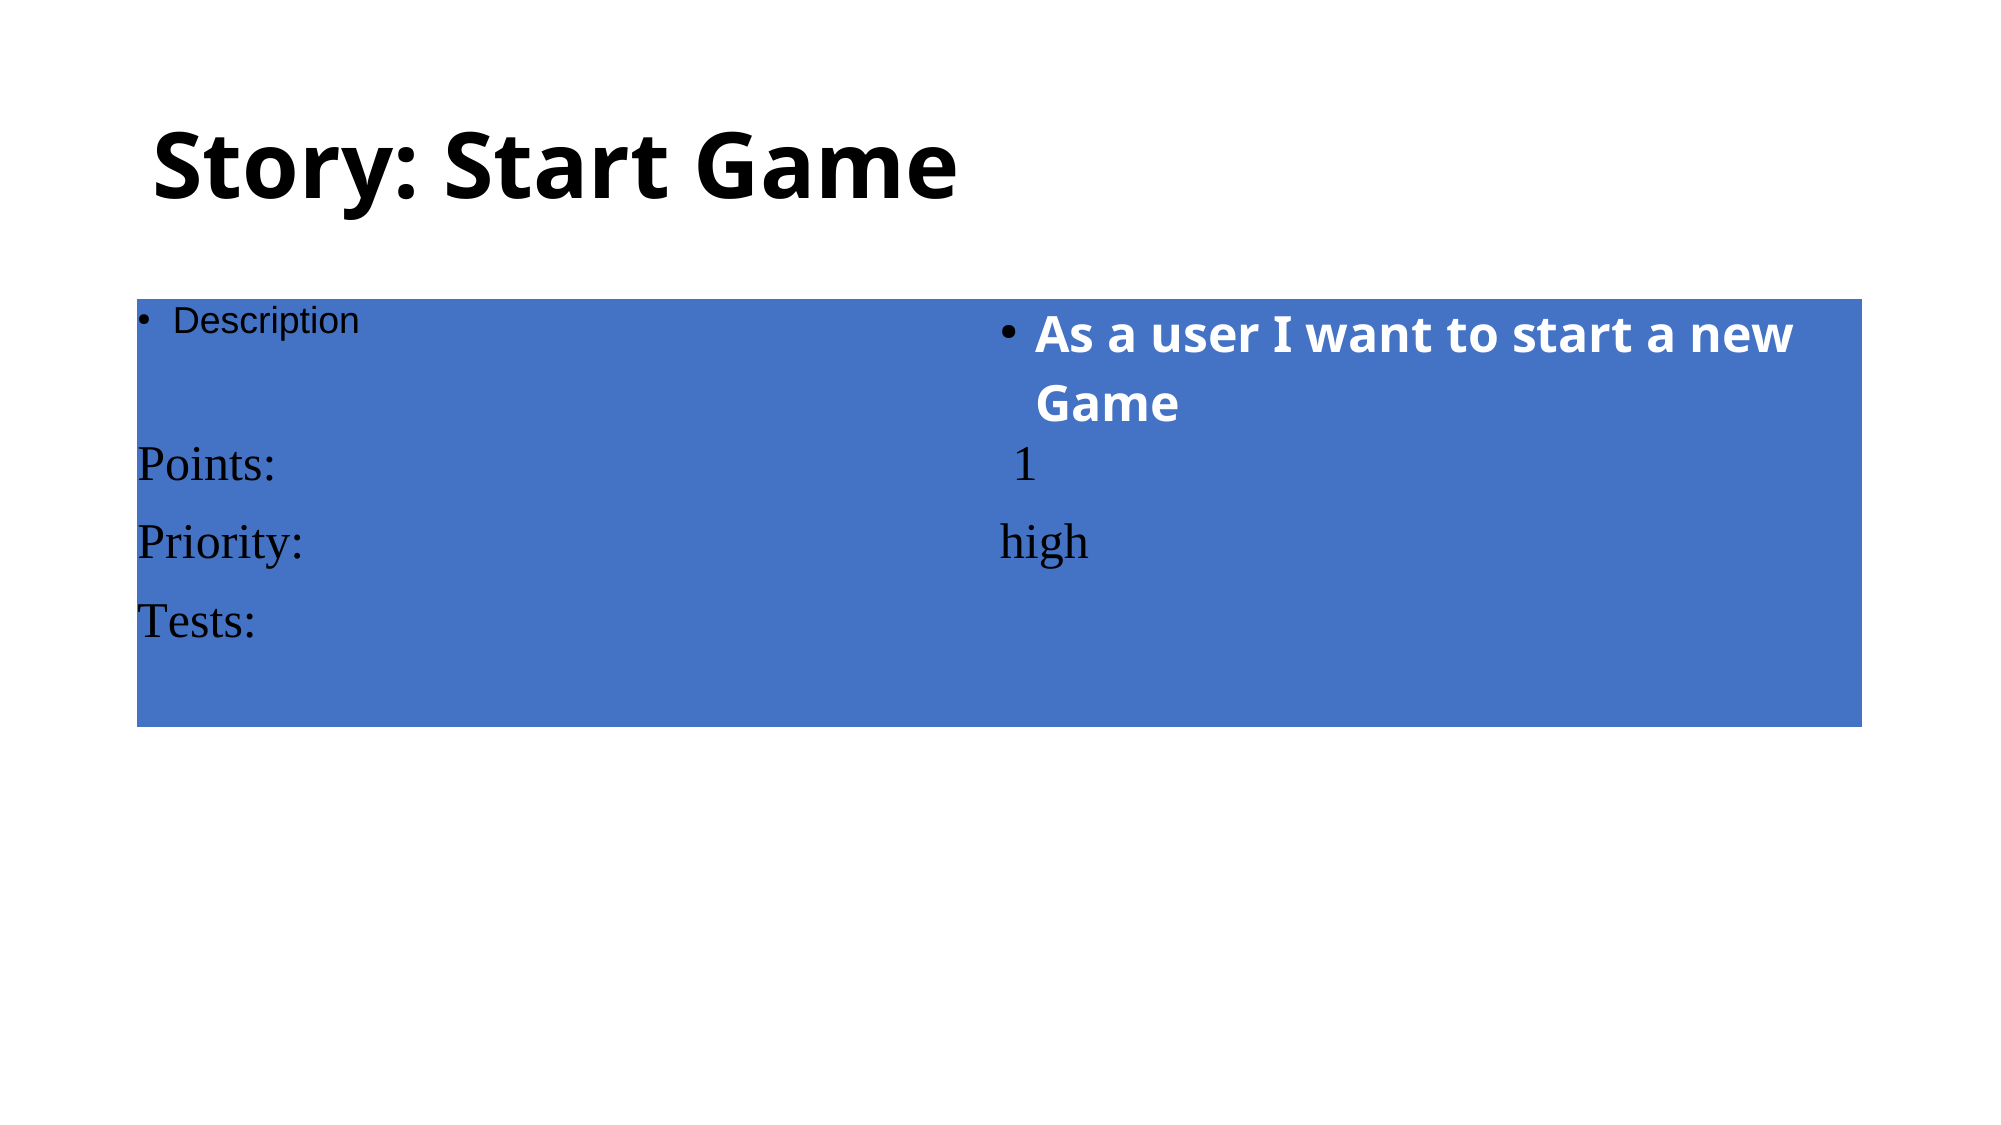

# Story: Start Game
| Description | As a user I want to start a new Game |
| --- | --- |
| Points: | 1 |
| Priority: | high |
| Tests: | |
| | |